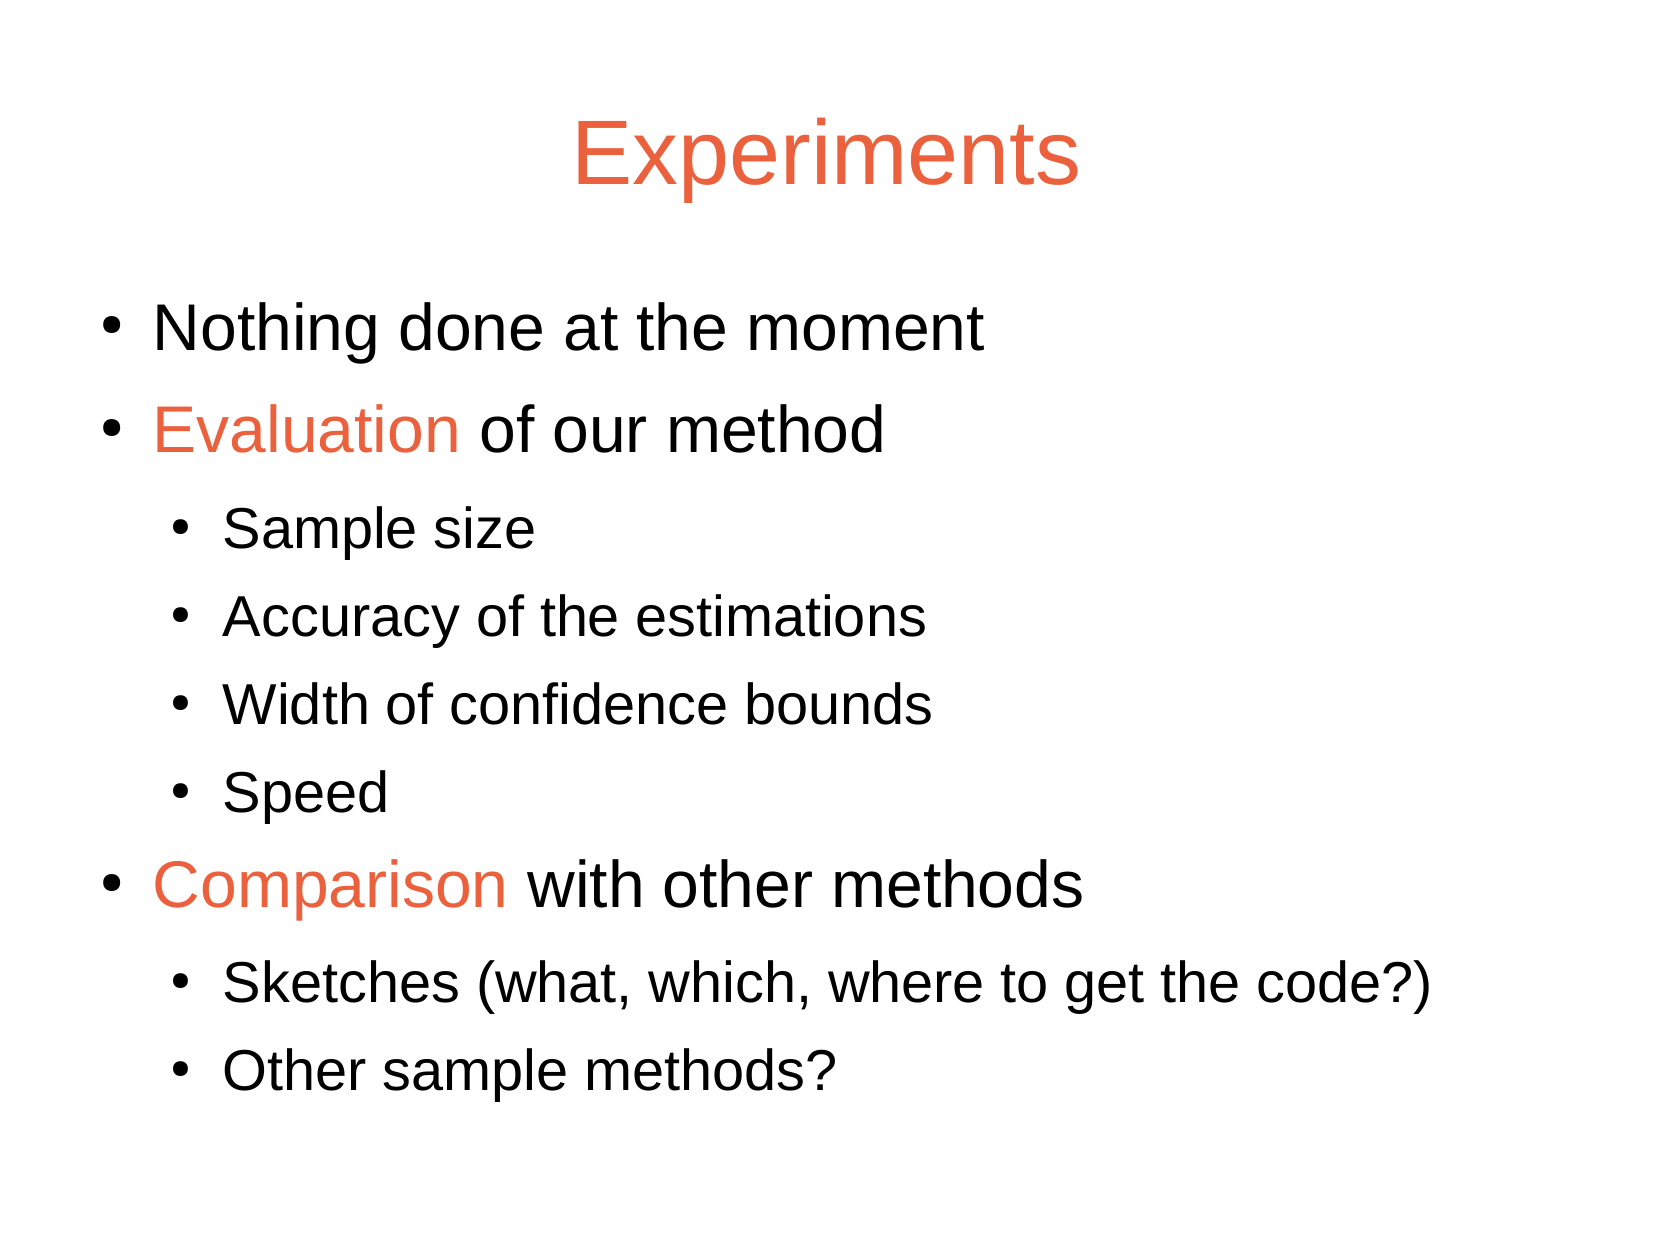

# Experiments
Nothing done at the moment
Evaluation of our method
Sample size
Accuracy of the estimations
Width of confidence bounds
Speed
Comparison with other methods
Sketches (what, which, where to get the code?)
Other sample methods?